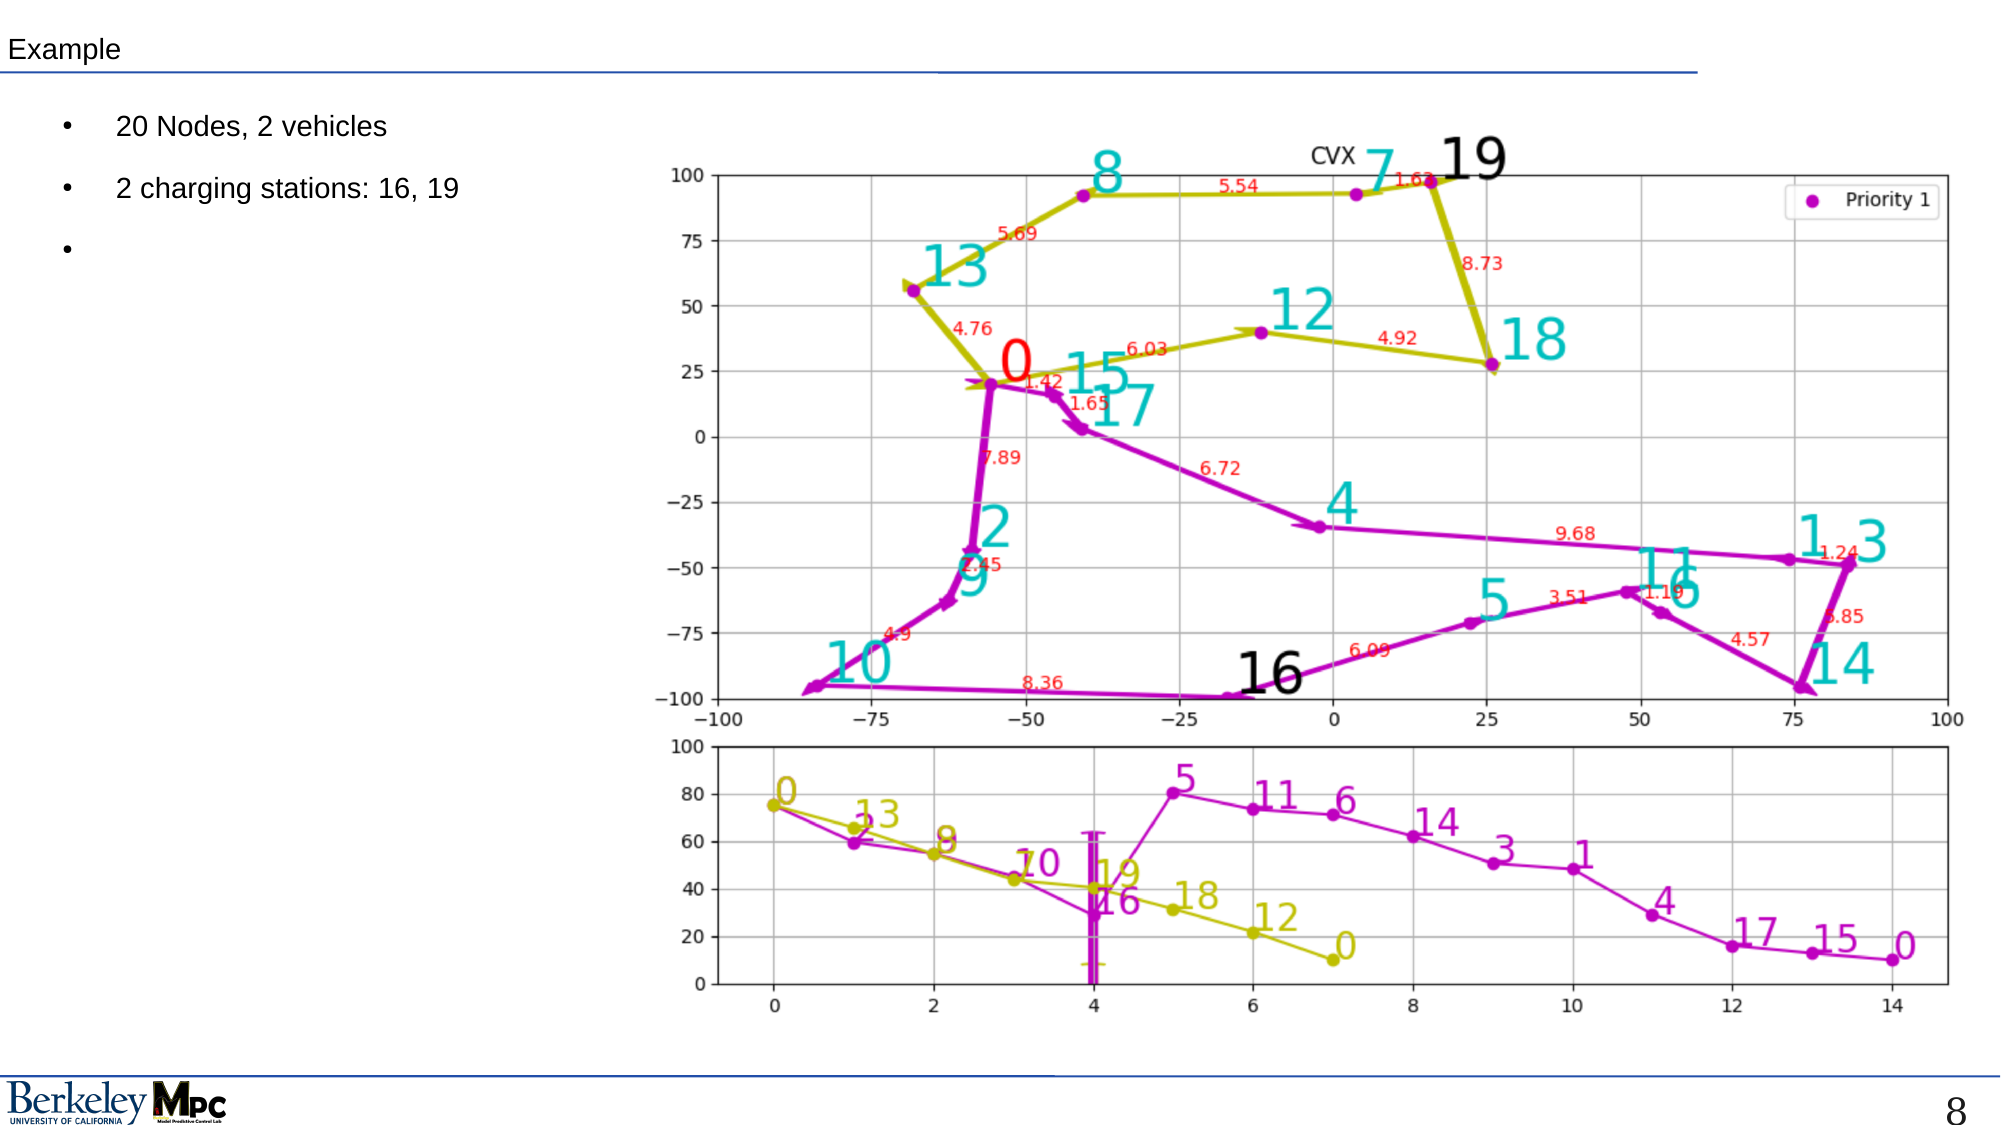

# Example
20 Nodes, 2 vehicles
2 charging stations: 16, 19
8